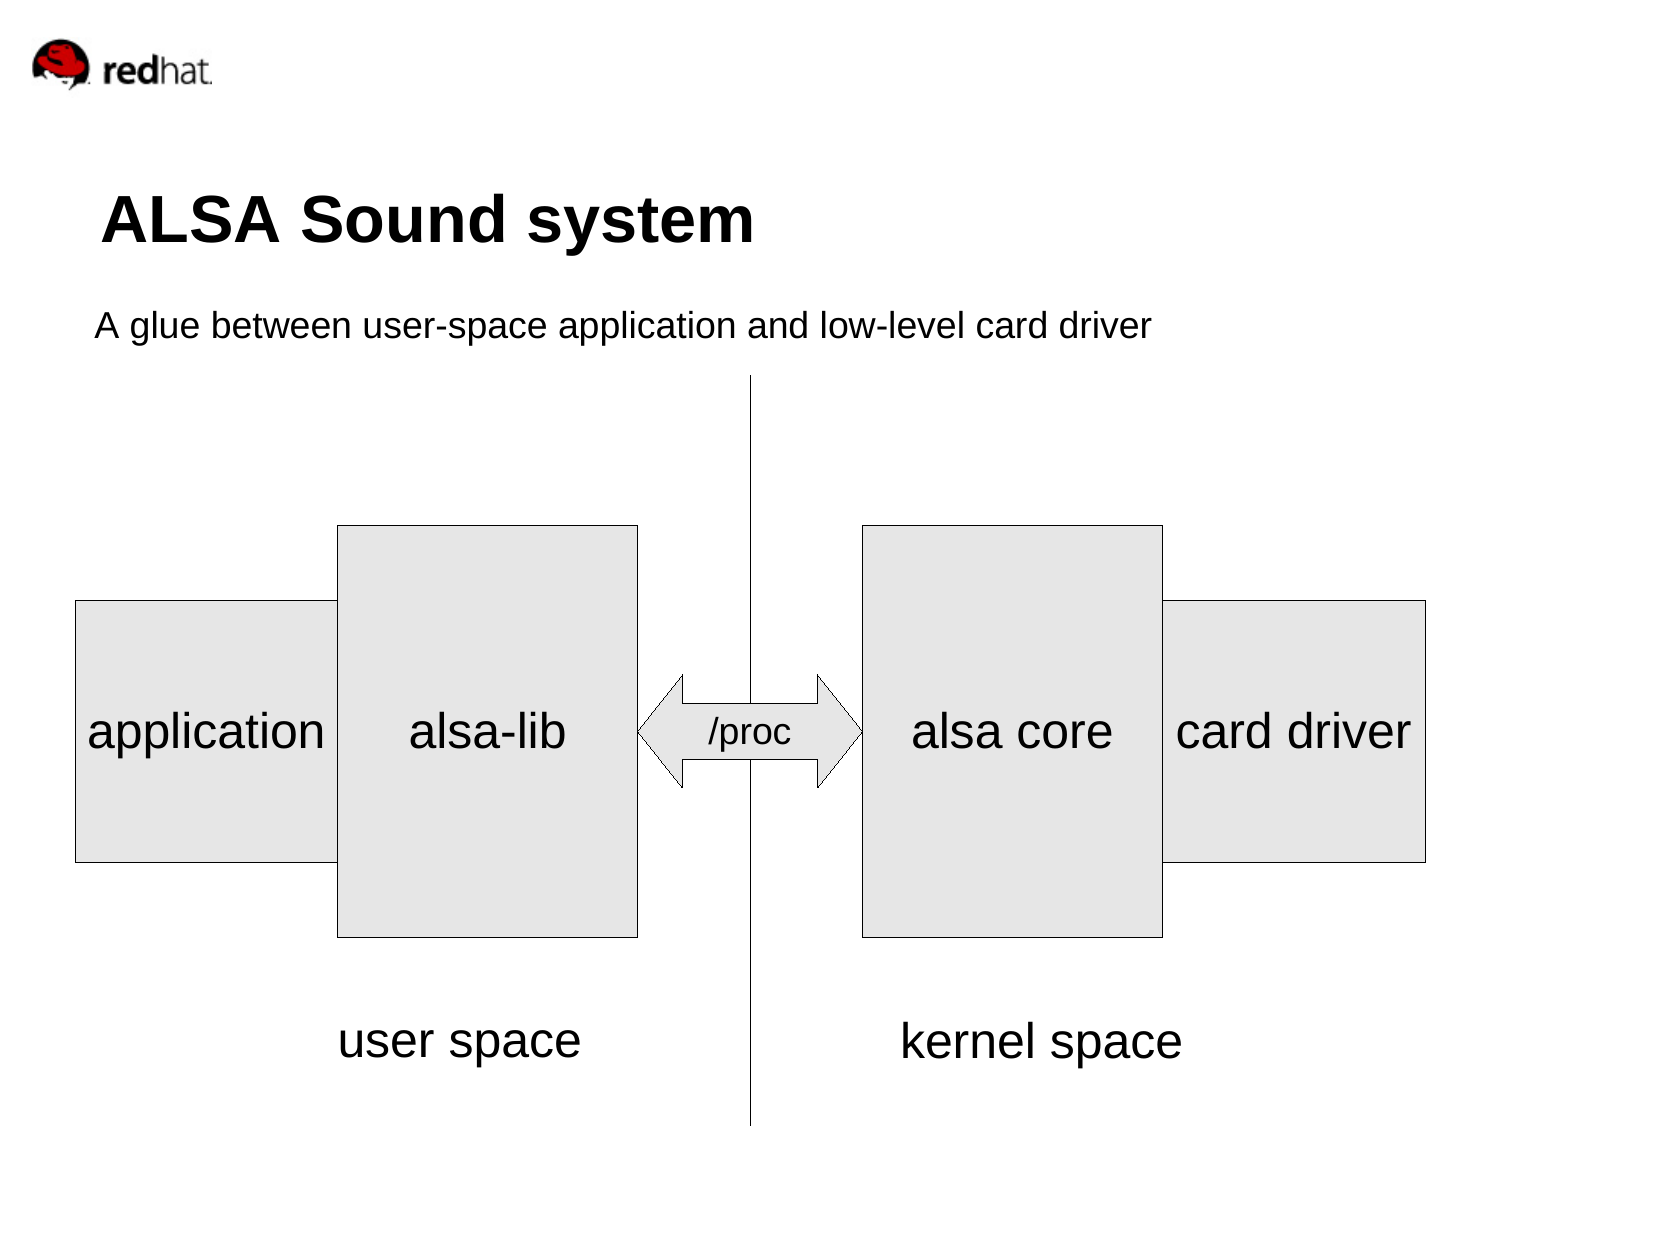

# ALSA Sound system
A glue between user-space application and low-level card driver
alsa-lib
alsa core
application
card driver
/proc
user space
kernel space